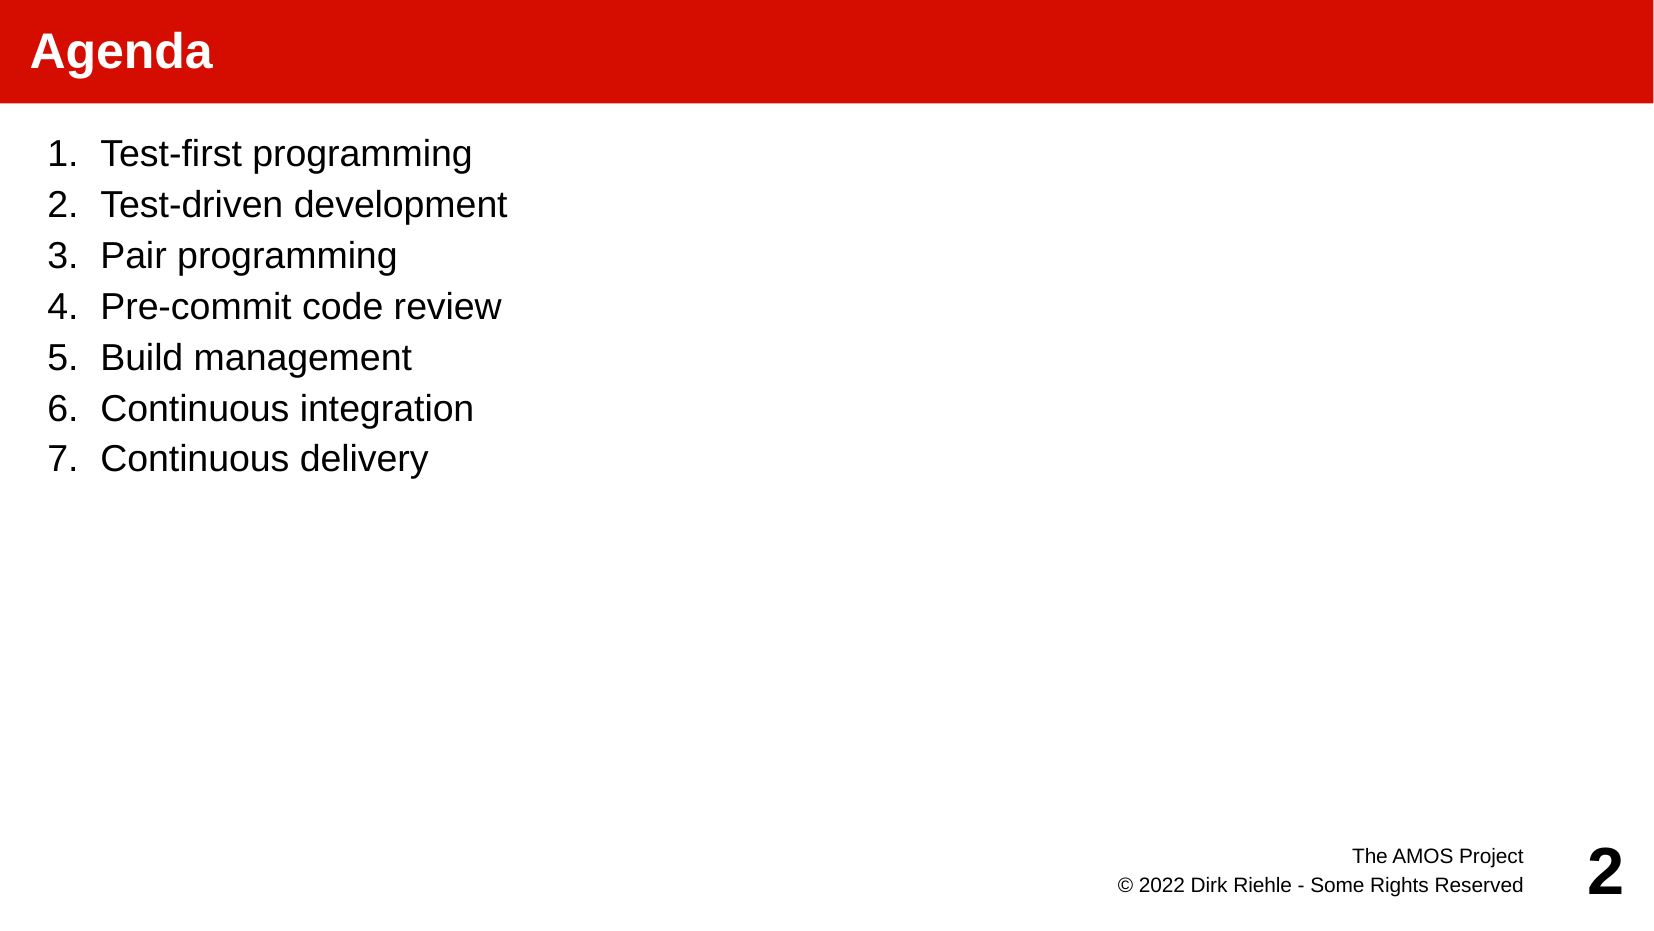

# Agenda
Test-first programming
Test-driven development
Pair programming
Pre-commit code review
Build management
Continuous integration
Continuous delivery
The AMOS Project
2
© 2022 Dirk Riehle - Some Rights Reserved